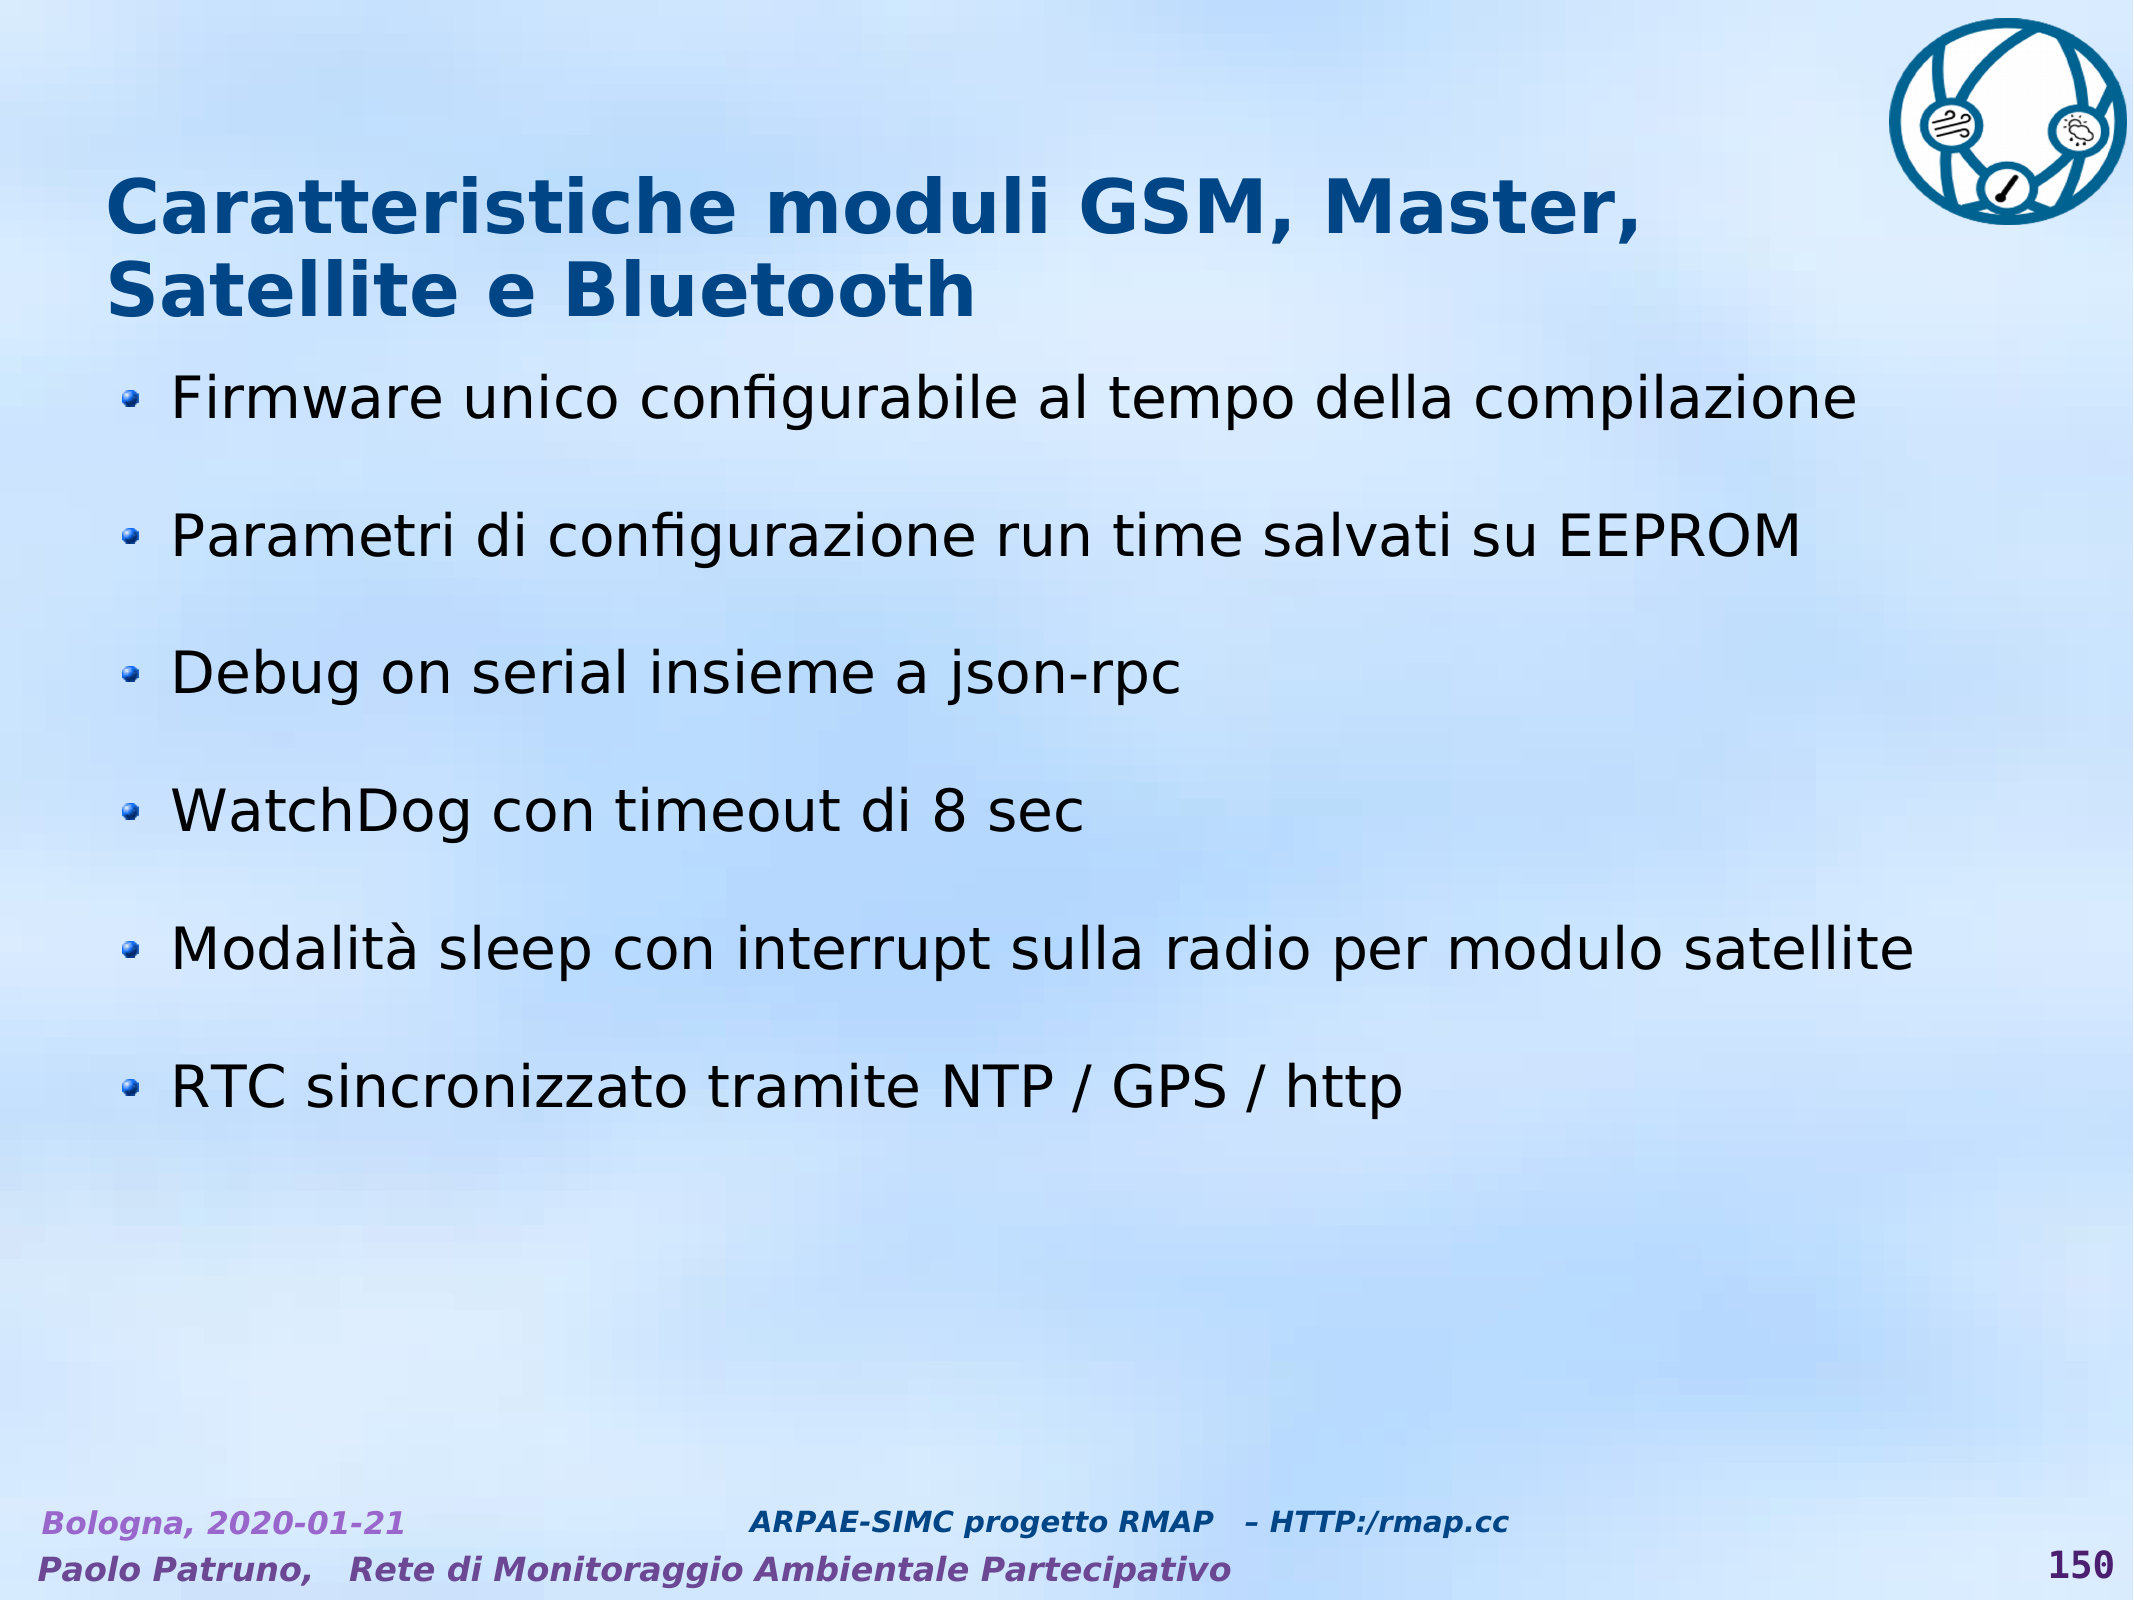

# Caratteristiche moduli GSM, Master, Satellite e Bluetooth
Firmware unico configurabile al tempo della compilazione
Parametri di configurazione run time salvati su EEPROM
Debug on serial insieme a json-rpc
WatchDog con timeout di 8 sec
Modalità sleep con interrupt sulla radio per modulo satellite
RTC sincronizzato tramite NTP / GPS / http